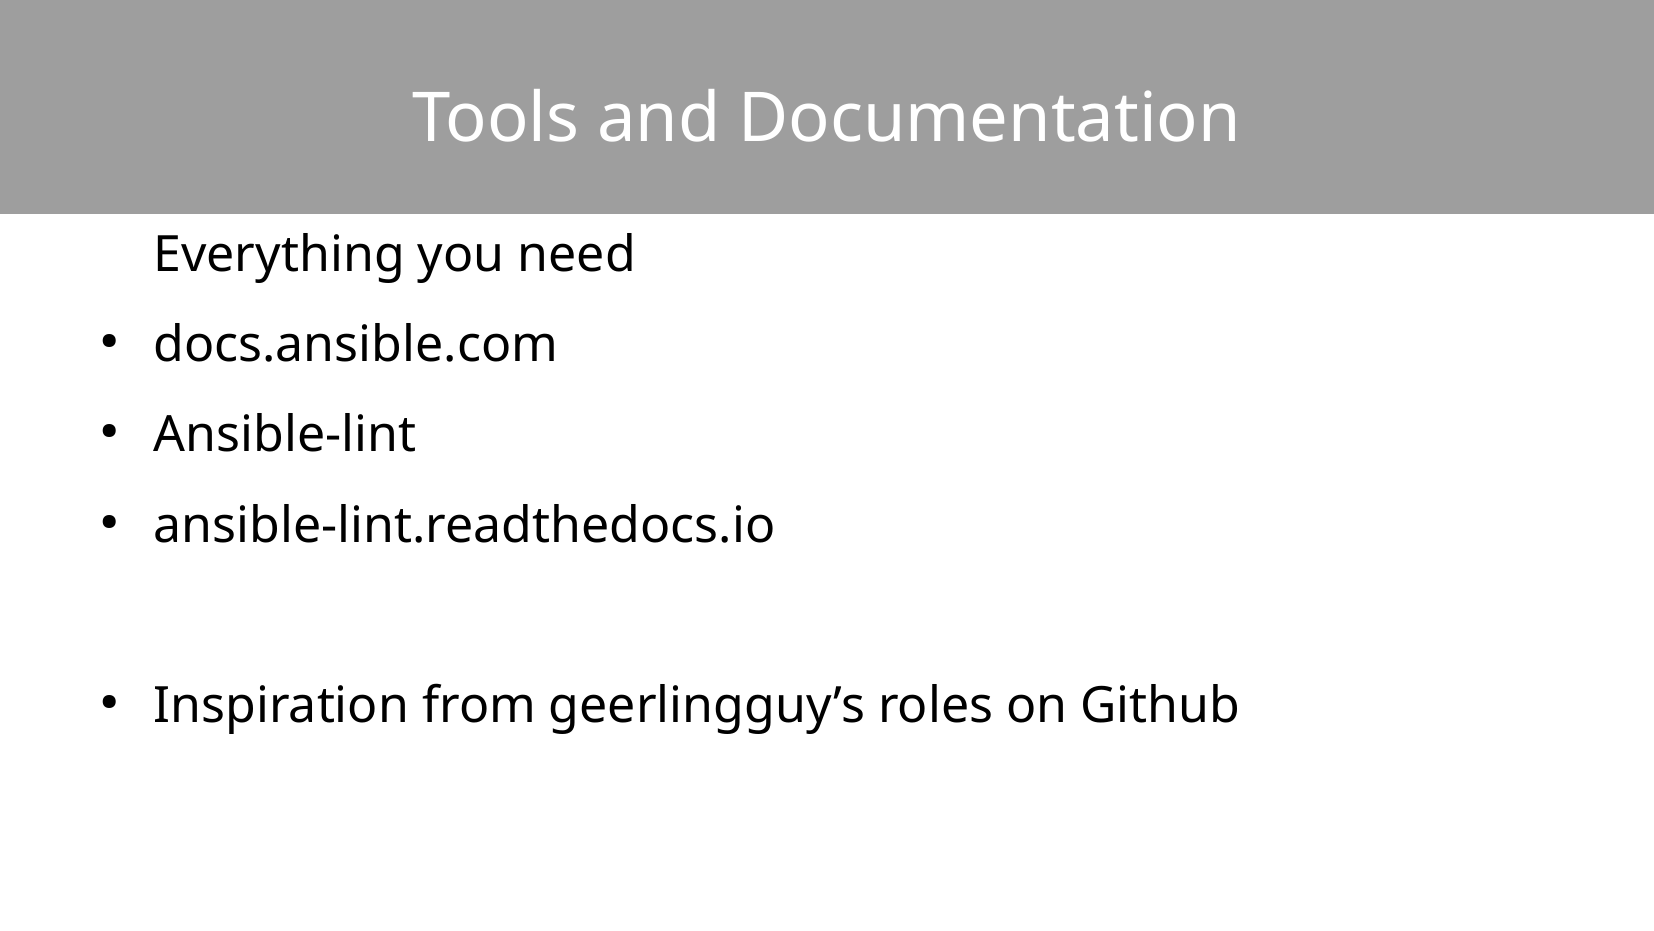

# Tools and Documentation
Everything you need
docs.ansible.com
Ansible-lint
ansible-lint.readthedocs.io
Inspiration from geerlingguy’s roles on Github